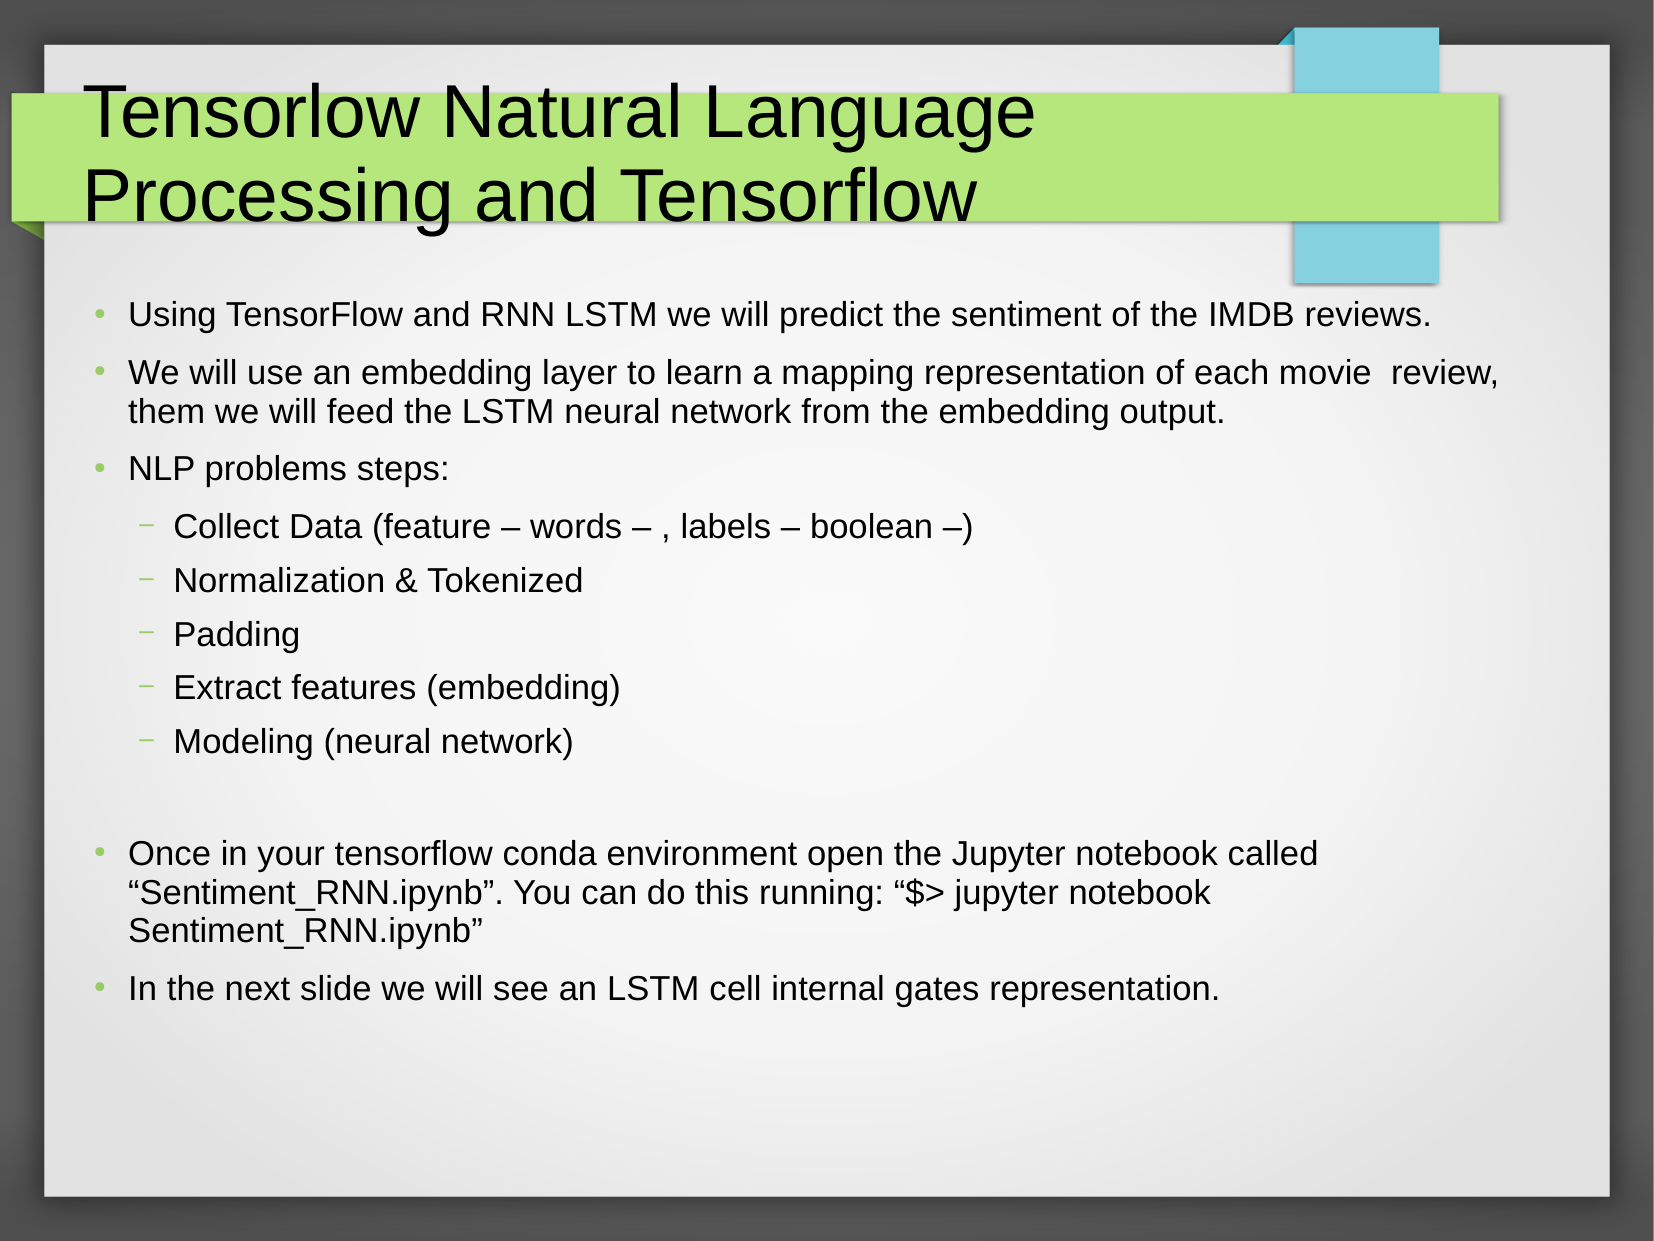

# Tensorlow Natural Language Processing and Tensorflow
Using TensorFlow and RNN LSTM we will predict the sentiment of the IMDB reviews.
We will use an embedding layer to learn a mapping representation of each movie review, them we will feed the LSTM neural network from the embedding output.
NLP problems steps:
Collect Data (feature – words – , labels – boolean –)
Normalization & Tokenized
Padding
Extract features (embedding)
Modeling (neural network)
Once in your tensorflow conda environment open the Jupyter notebook called “Sentiment_RNN.ipynb”. You can do this running: “$> jupyter notebook Sentiment_RNN.ipynb”
In the next slide we will see an LSTM cell internal gates representation.